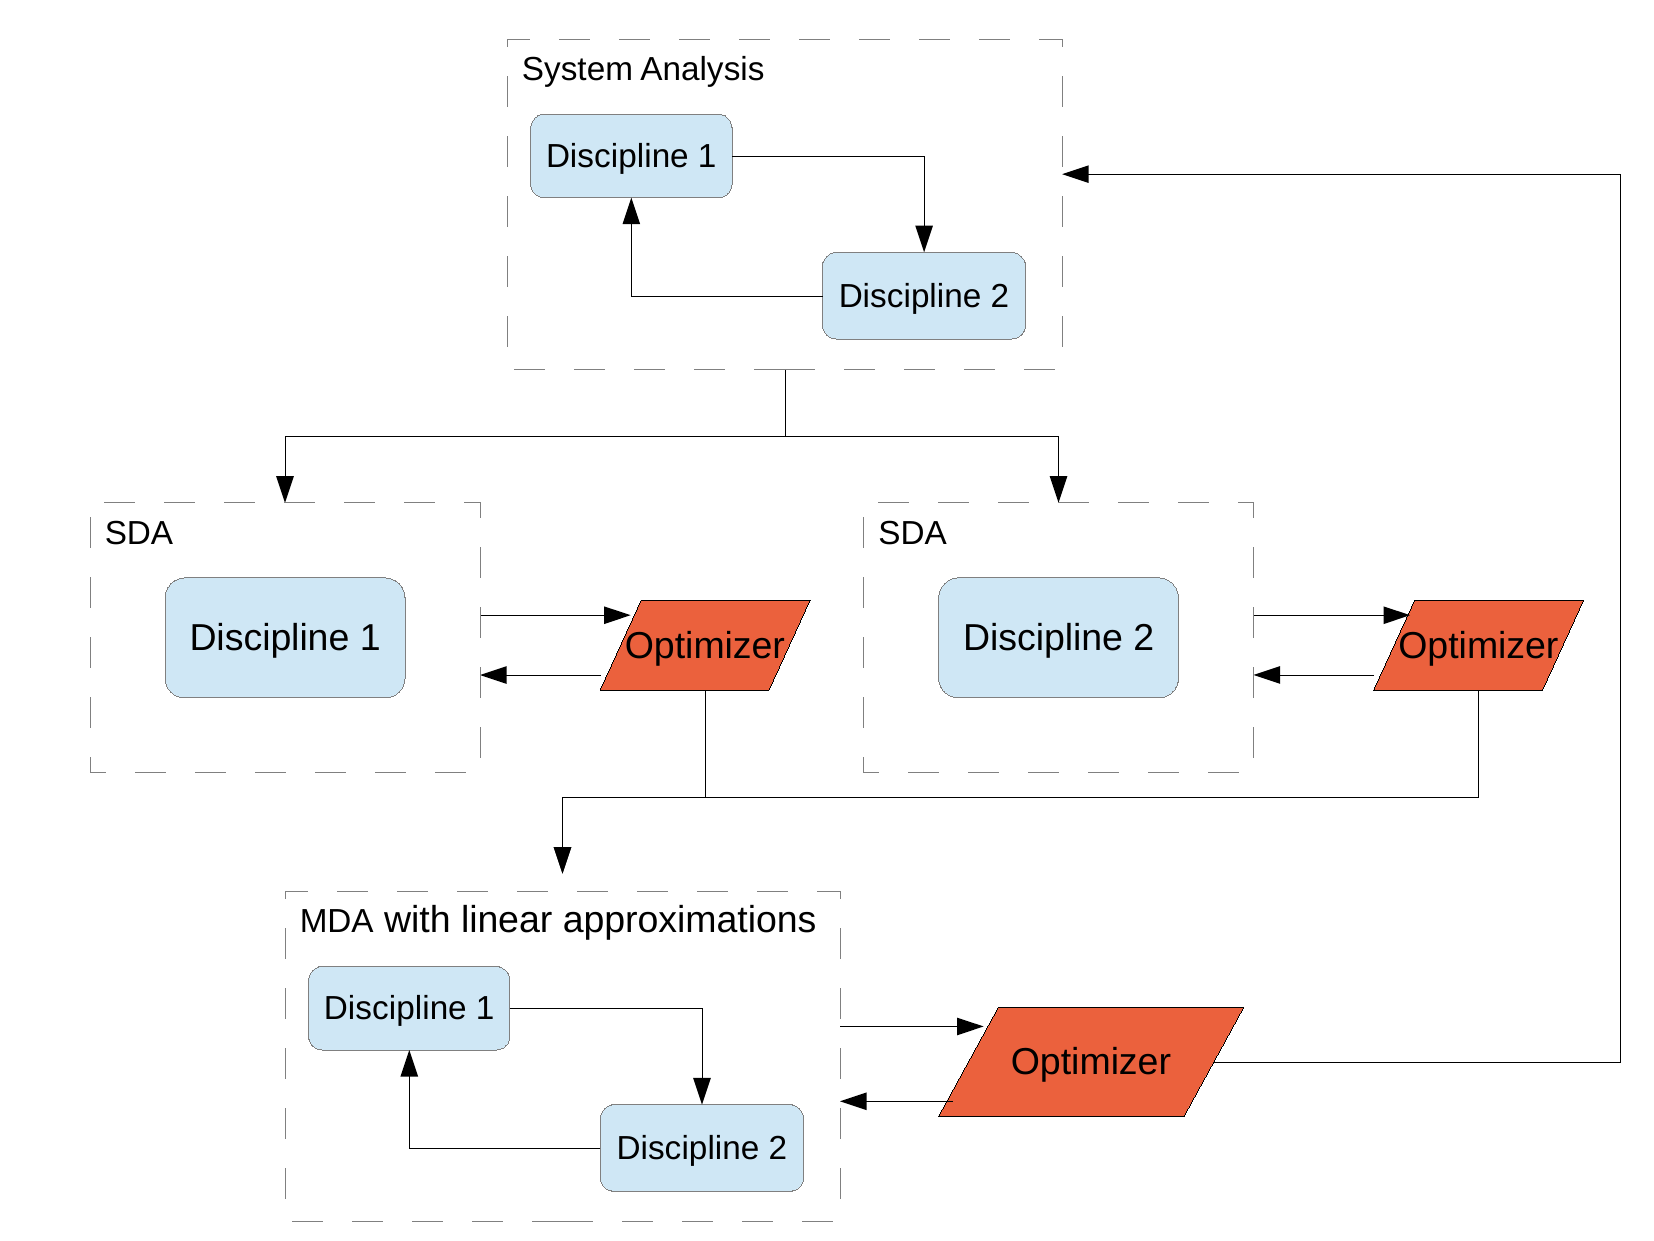

System Analysis
Discipline 1
Discipline 2
SDA
SDA
Discipline 2
Discipline 1
Optimizer
Optimizer
MDA with linear approximations
Discipline 1
Optimizer
Discipline 2